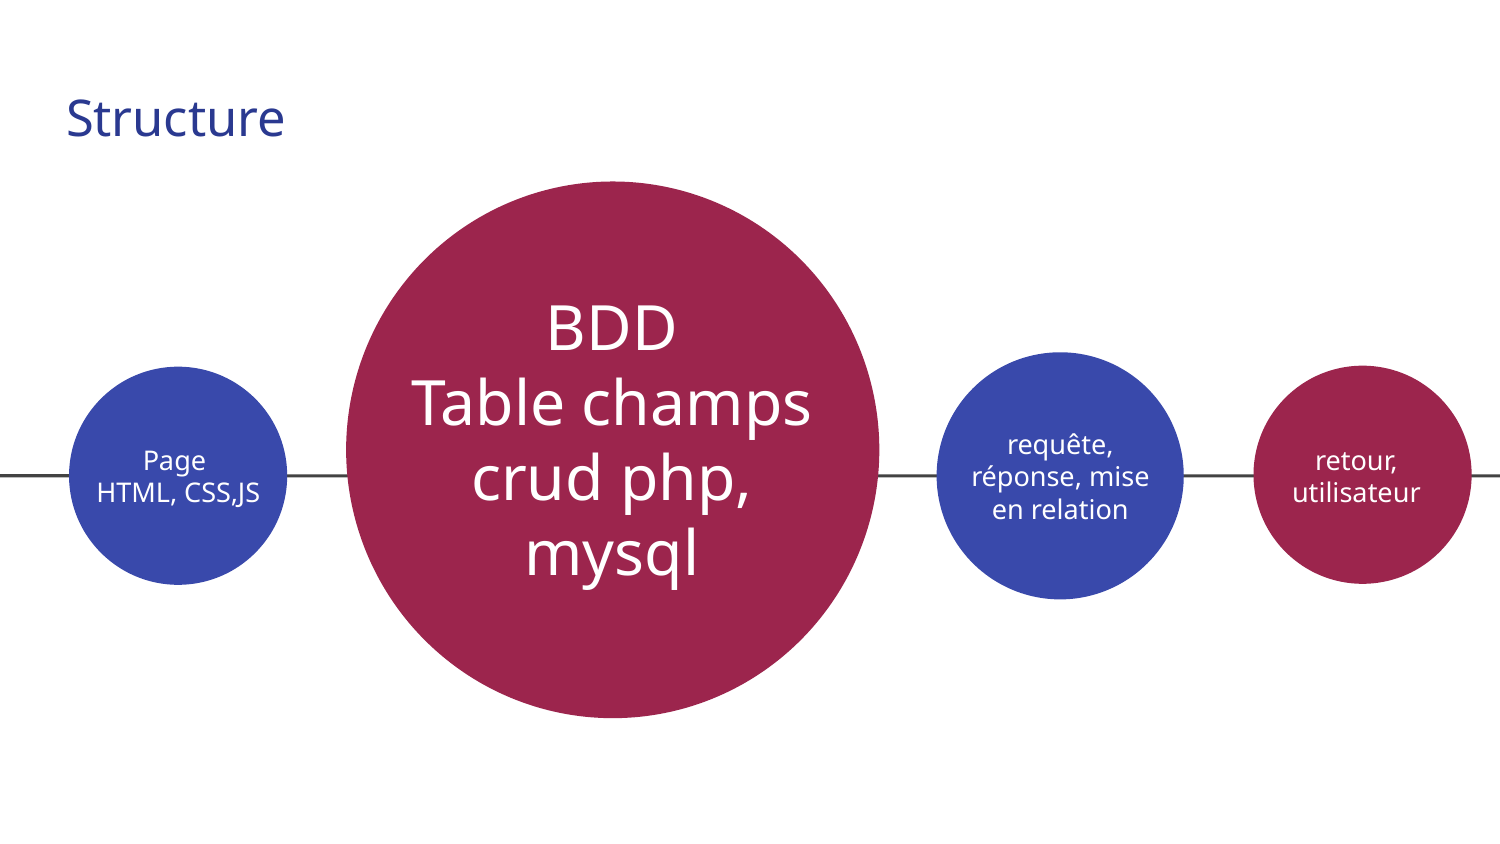

# Structure
Page
HTML, CSS,JS
BDD
Table champs
crud php, mysql
requête, réponse, mise en relation
retour,
utilisateur